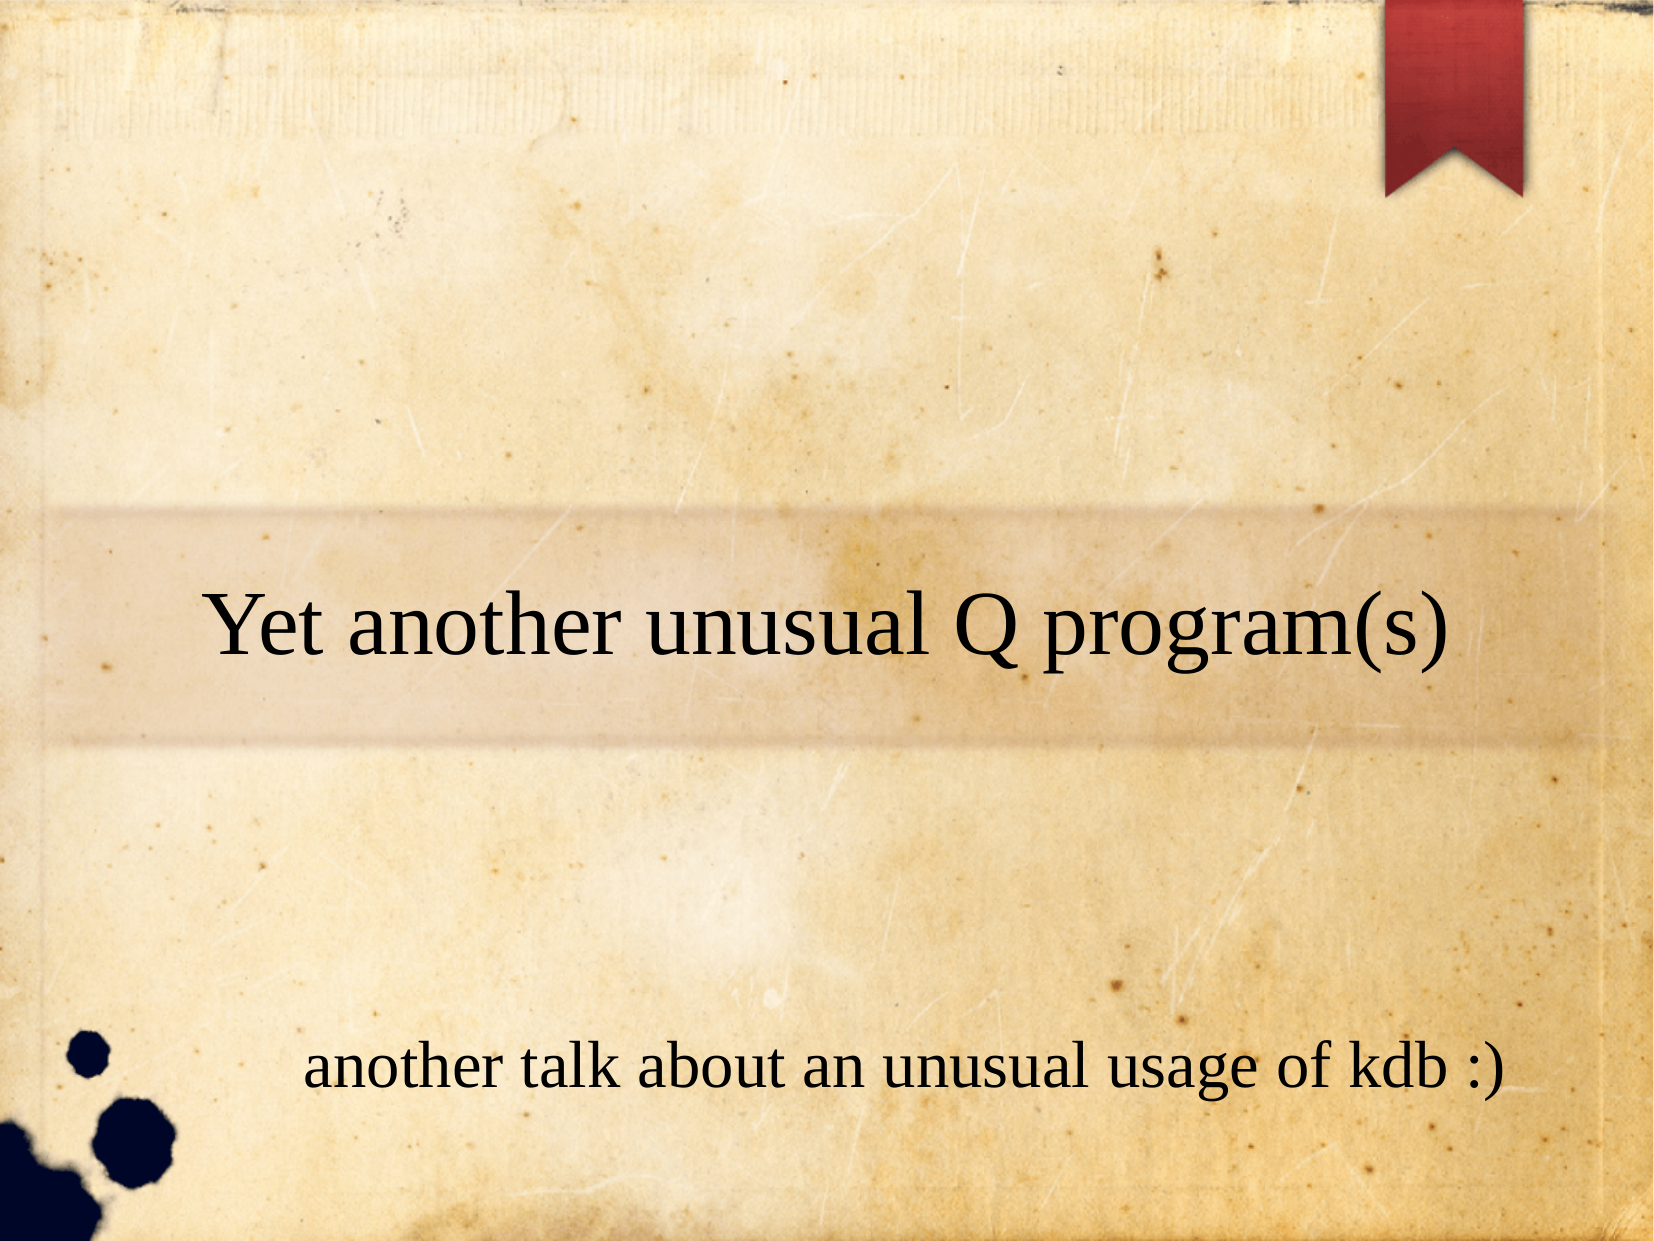

# Yet another unusual Q program(s)
another talk about an unusual usage of kdb :)